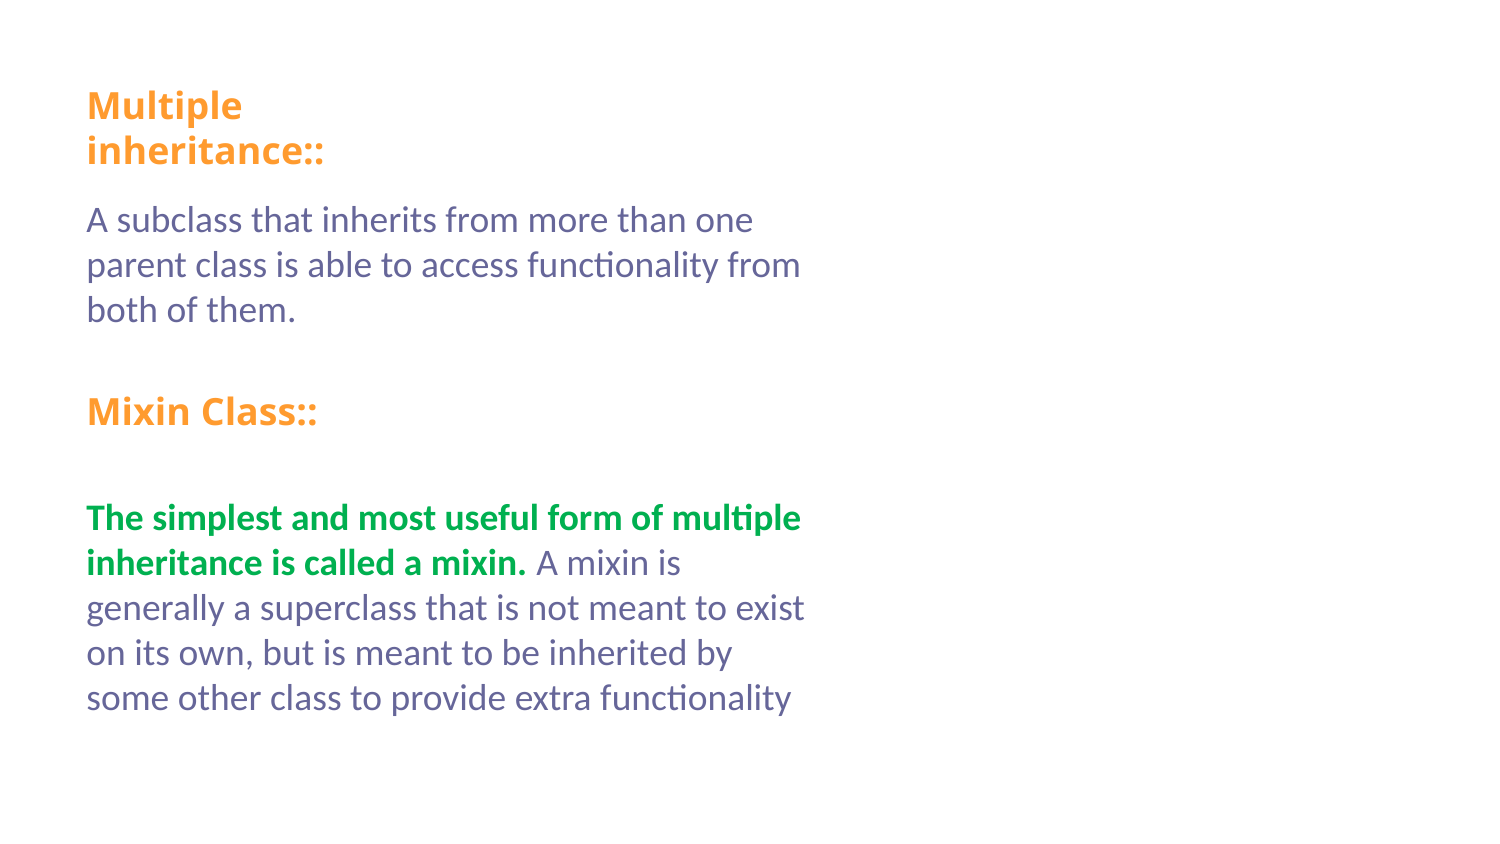

Multiple inheritance::
A subclass that inherits from more than one parent class is able to access functionality from both of them.
Mixin Class::
The simplest and most useful form of multiple inheritance is called a mixin. A mixin is generally a superclass that is not meant to exist on its own, but is meant to be inherited by some other class to provide extra functionality